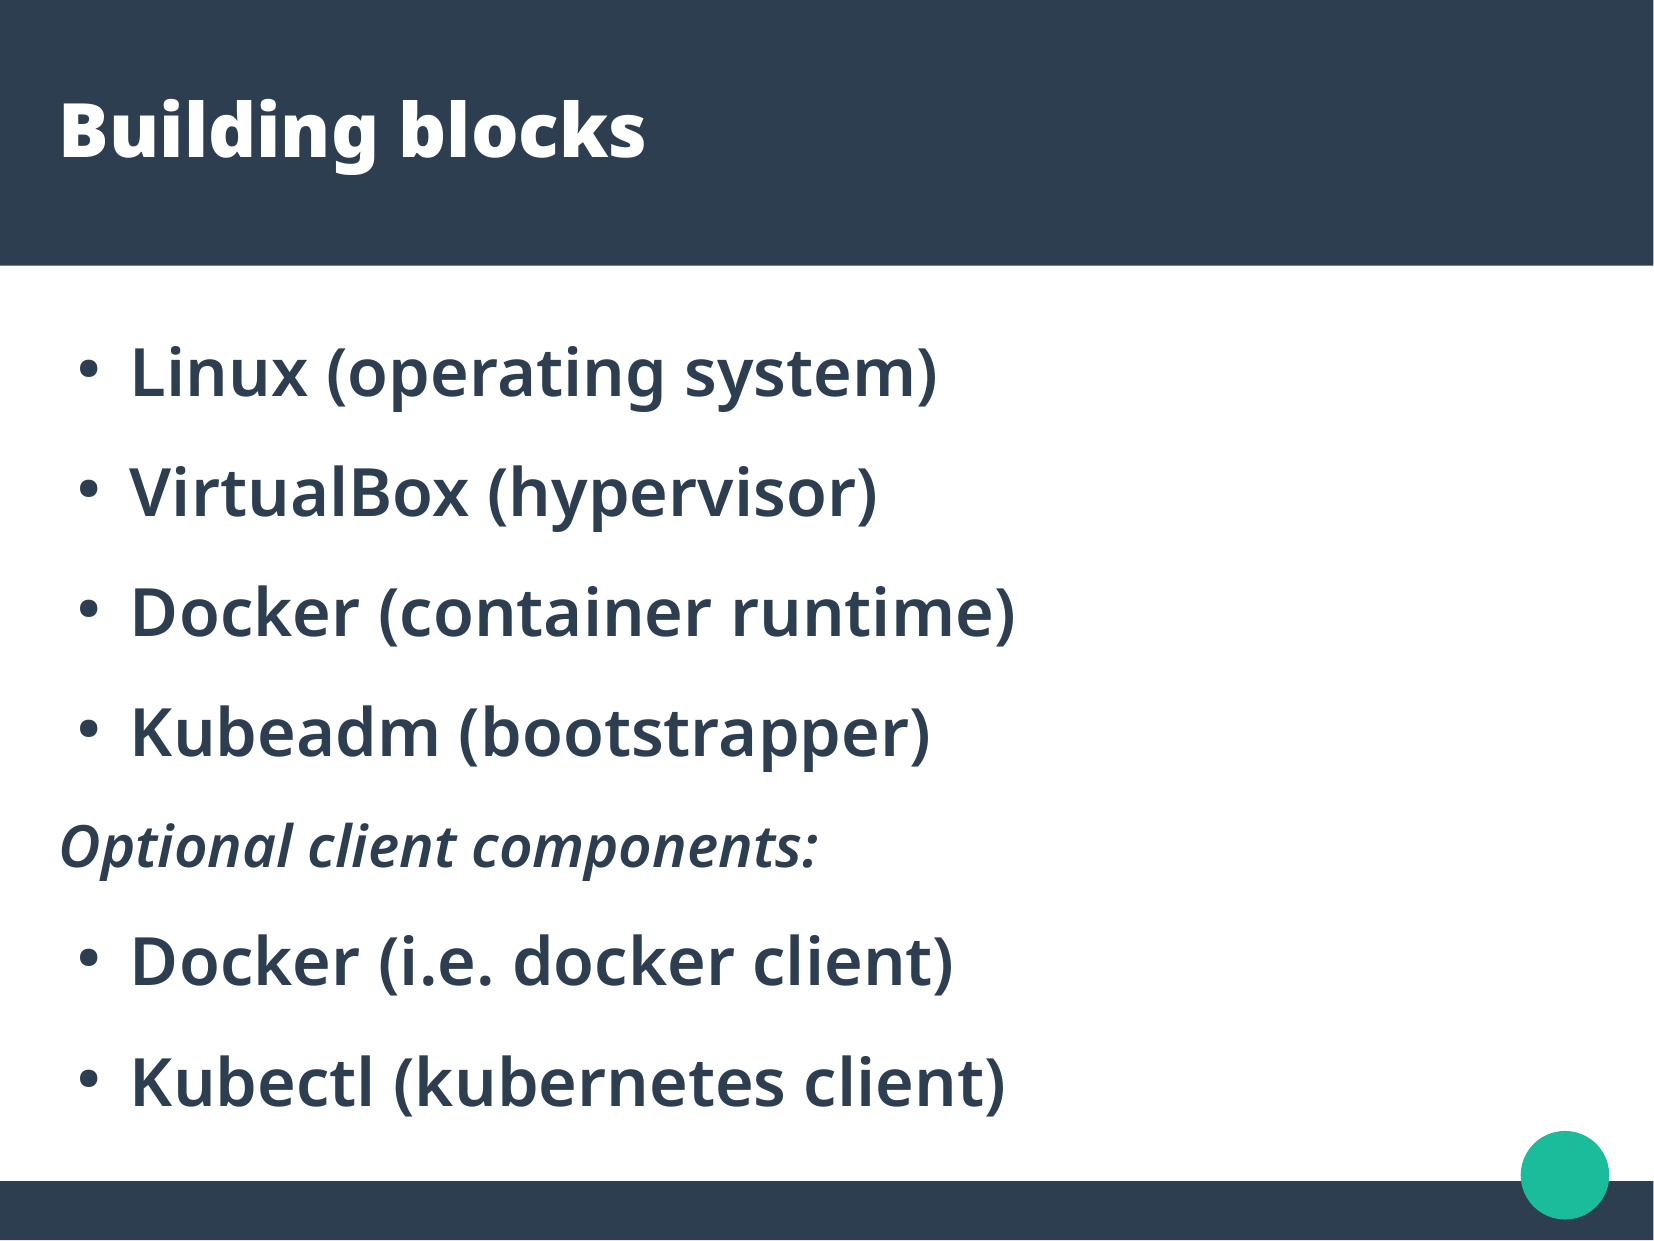

# Building blocks
Linux (operating system)
VirtualBox (hypervisor)
Docker (container runtime)
Kubeadm (bootstrapper)
Optional client components:
Docker (i.e. docker client)
Kubectl (kubernetes client)